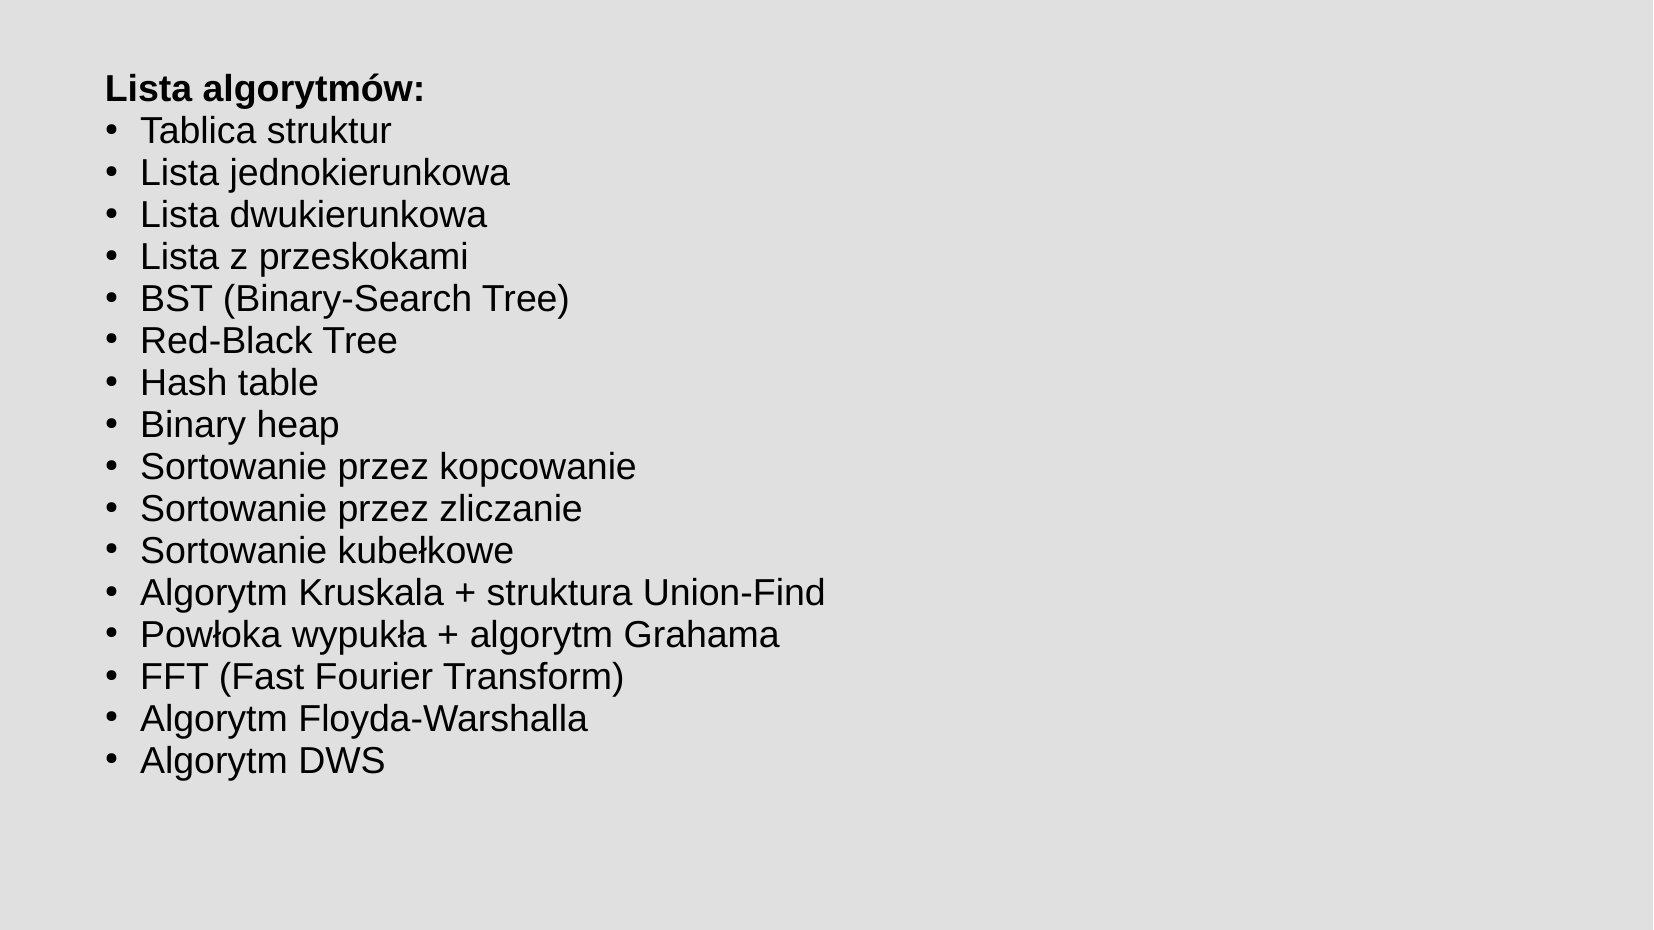

Lista algorytmów:
Tablica struktur
Lista jednokierunkowa
Lista dwukierunkowa
Lista z przeskokami
BST (Binary-Search Tree)
Red-Black Tree
Hash table
Binary heap
Sortowanie przez kopcowanie
Sortowanie przez zliczanie
Sortowanie kubełkowe
Algorytm Kruskala + struktura Union-Find
Powłoka wypukła + algorytm Grahama
FFT (Fast Fourier Transform)
Algorytm Floyda-Warshalla
Algorytm DWS